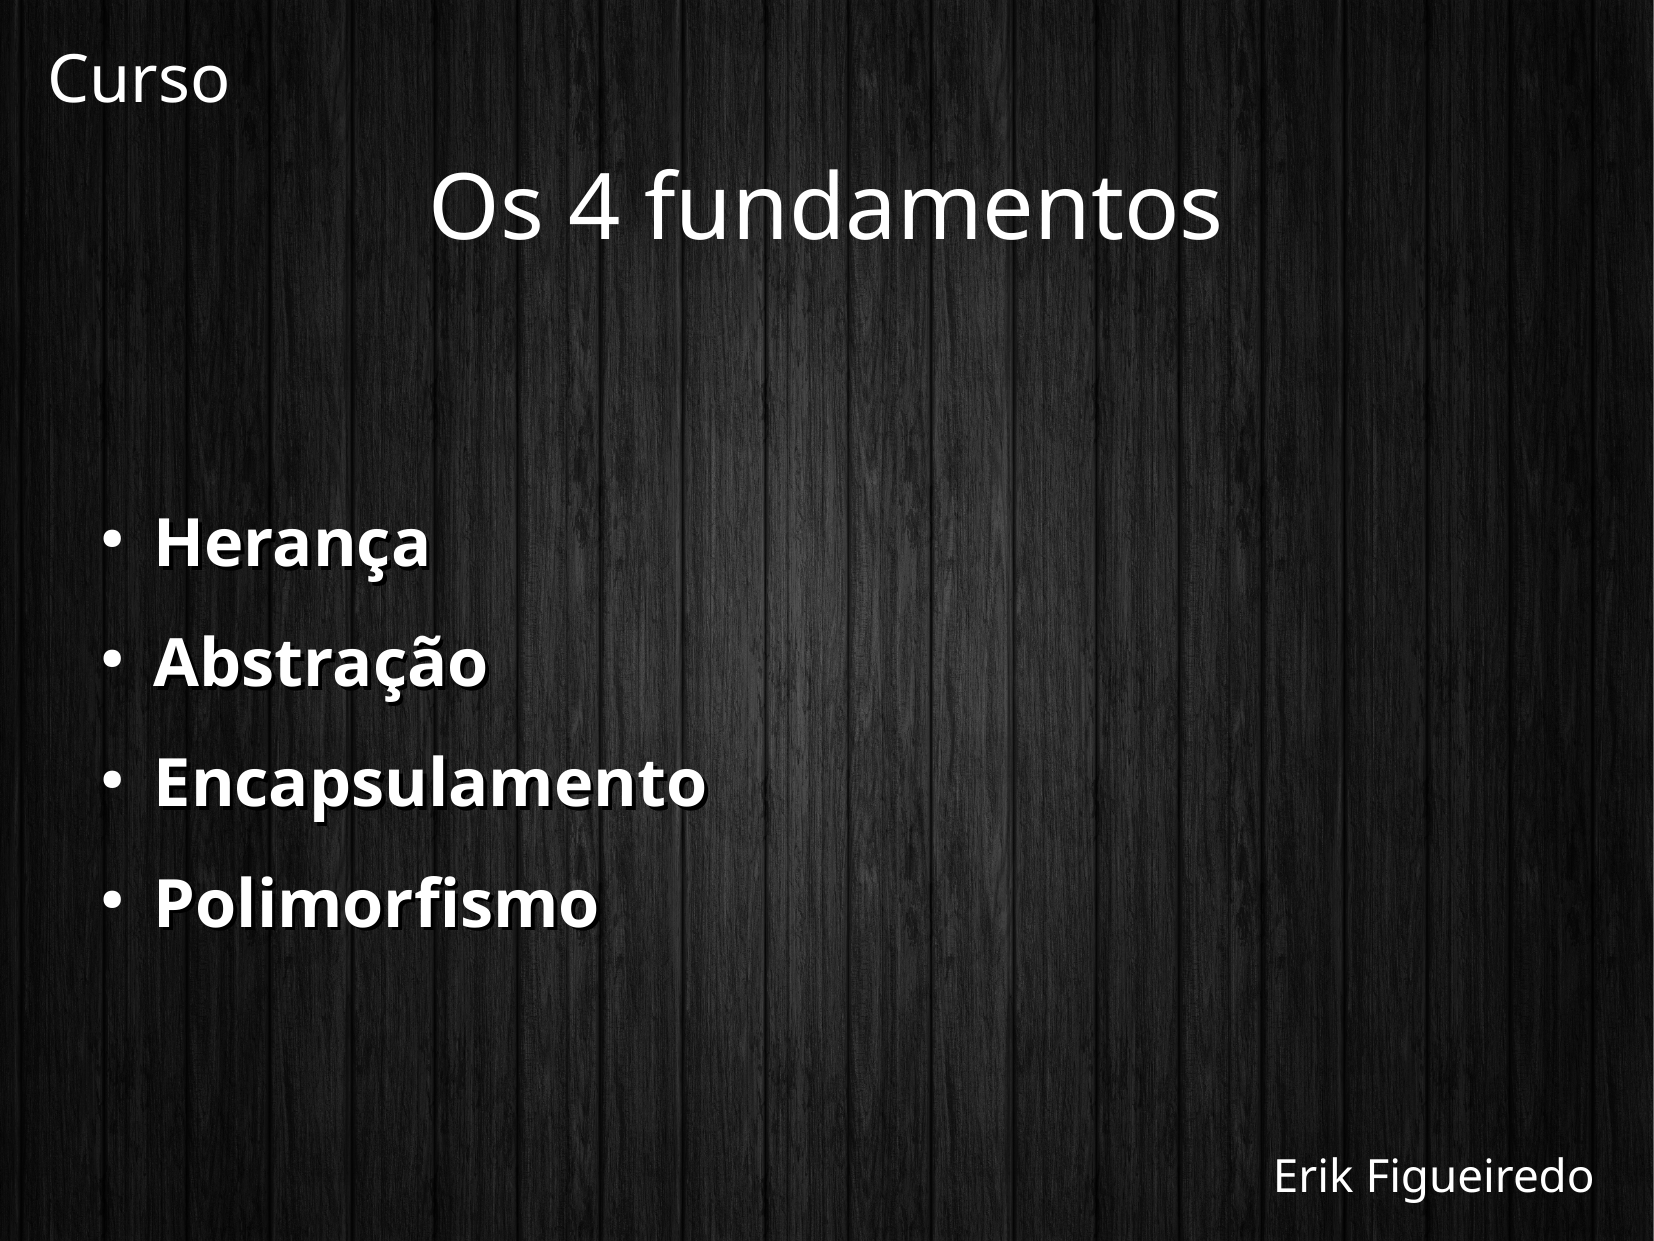

Curso
# Os 4 fundamentos
Herança
Abstração
Encapsulamento
Polimorfismo
Erik Figueiredo